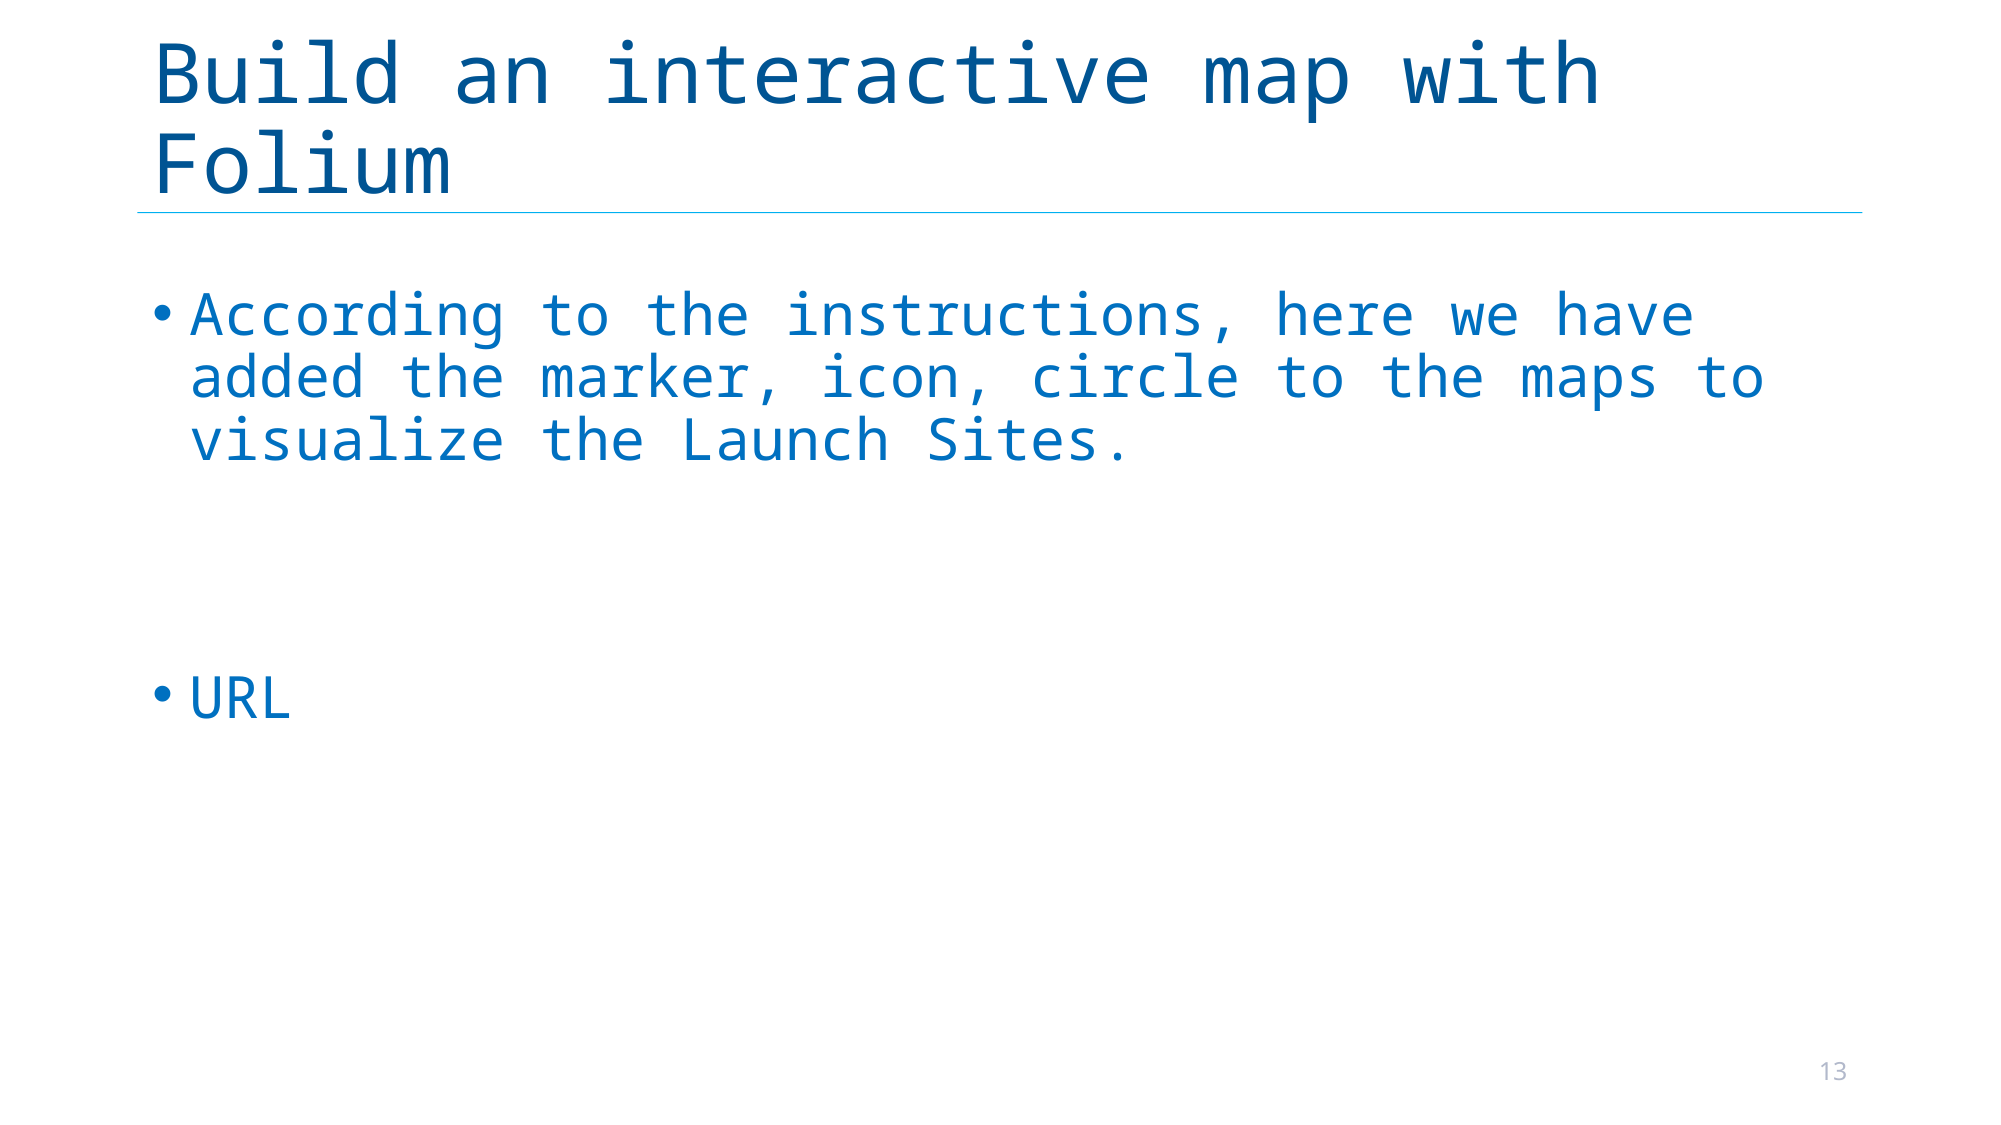

# Build an interactive map with Folium
According to the instructions, here we have added the marker, icon, circle to the maps to visualize the Launch Sites.
URL